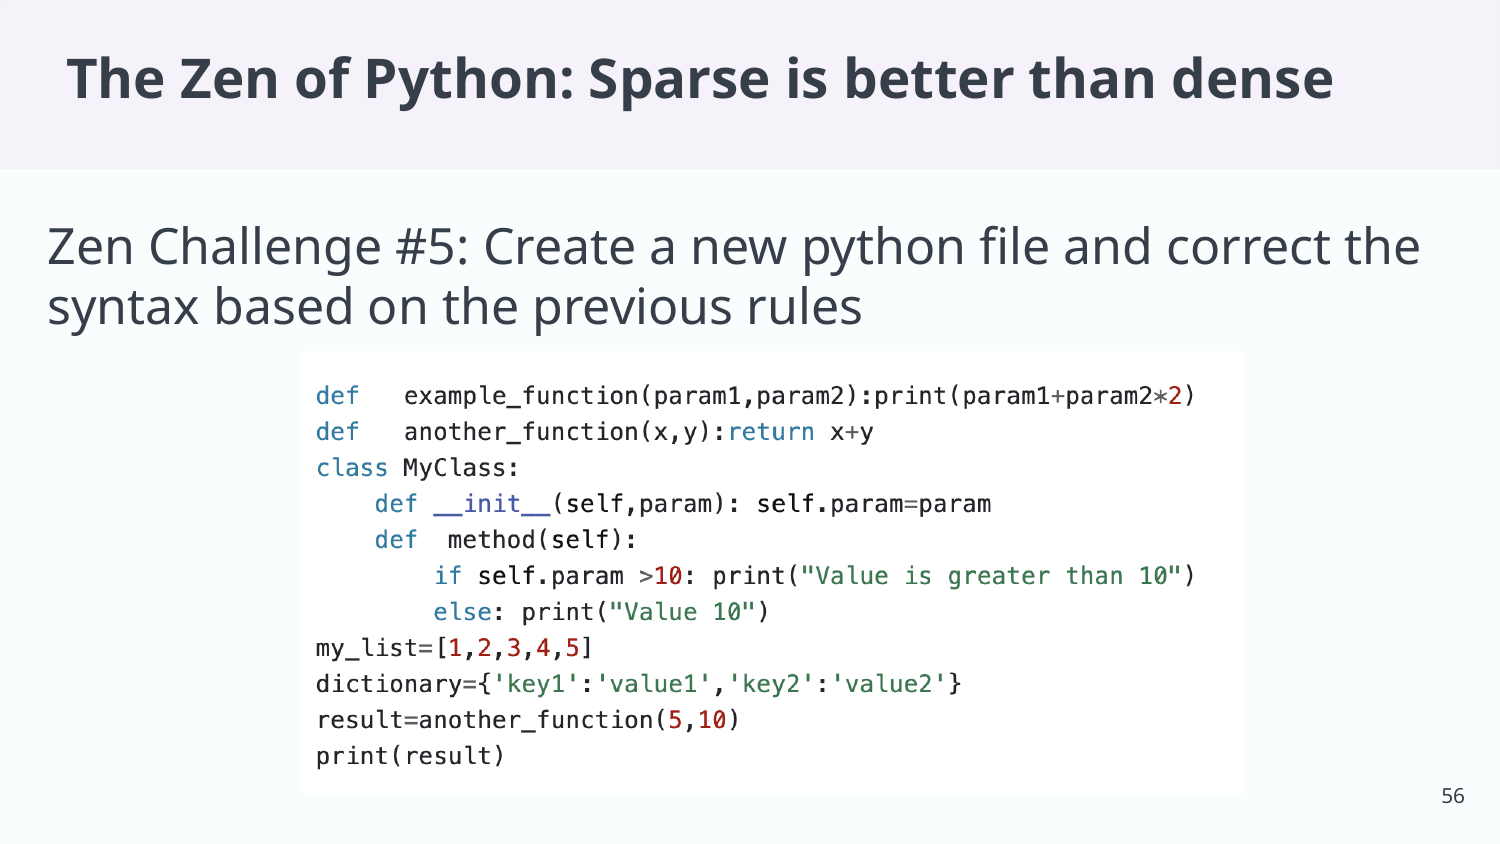

# The Zen of Python: Sparse is better than dense
Zen Challenge #5: Create a new python file and correct the syntax based on the previous rules